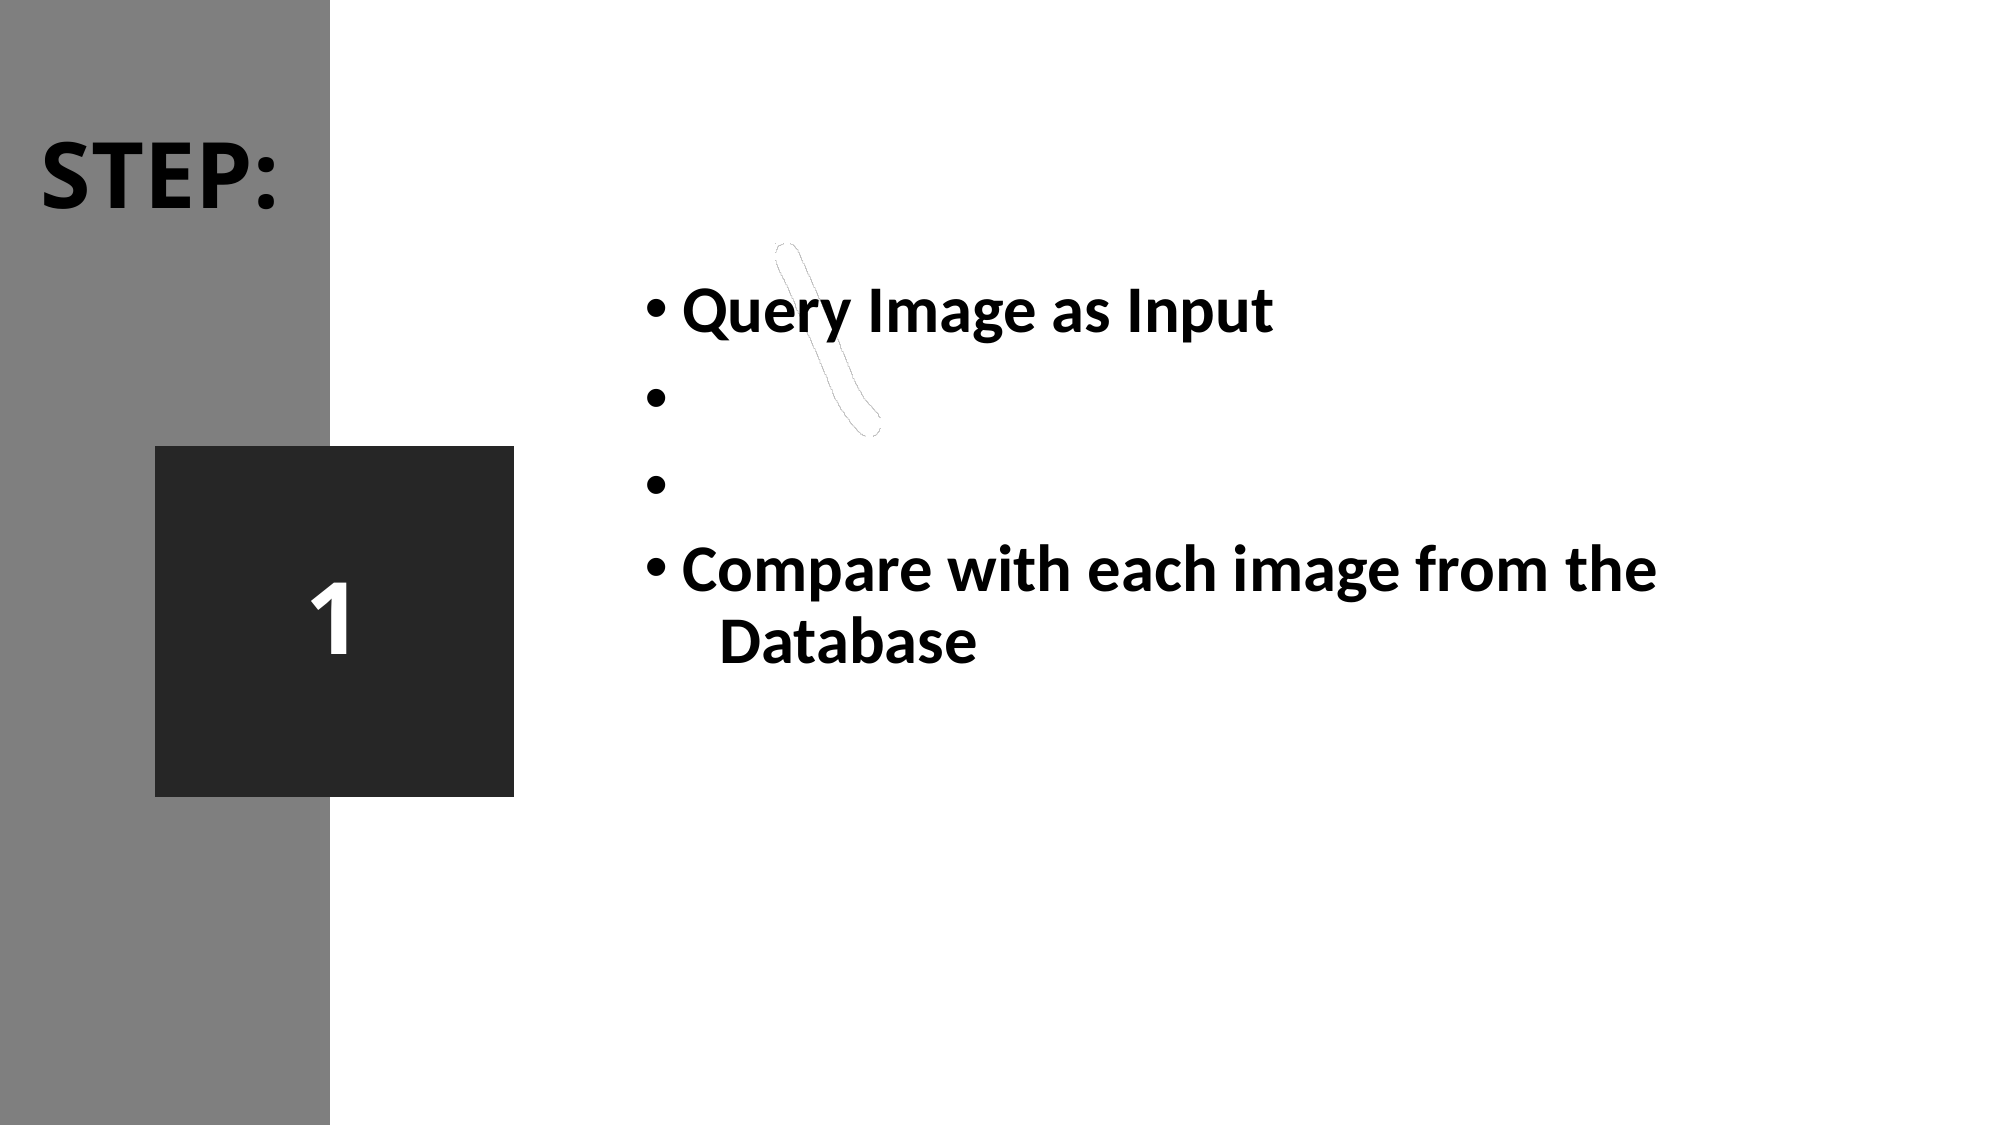

# STEP:
Query Image as Input
Compare with each image from the Database
1